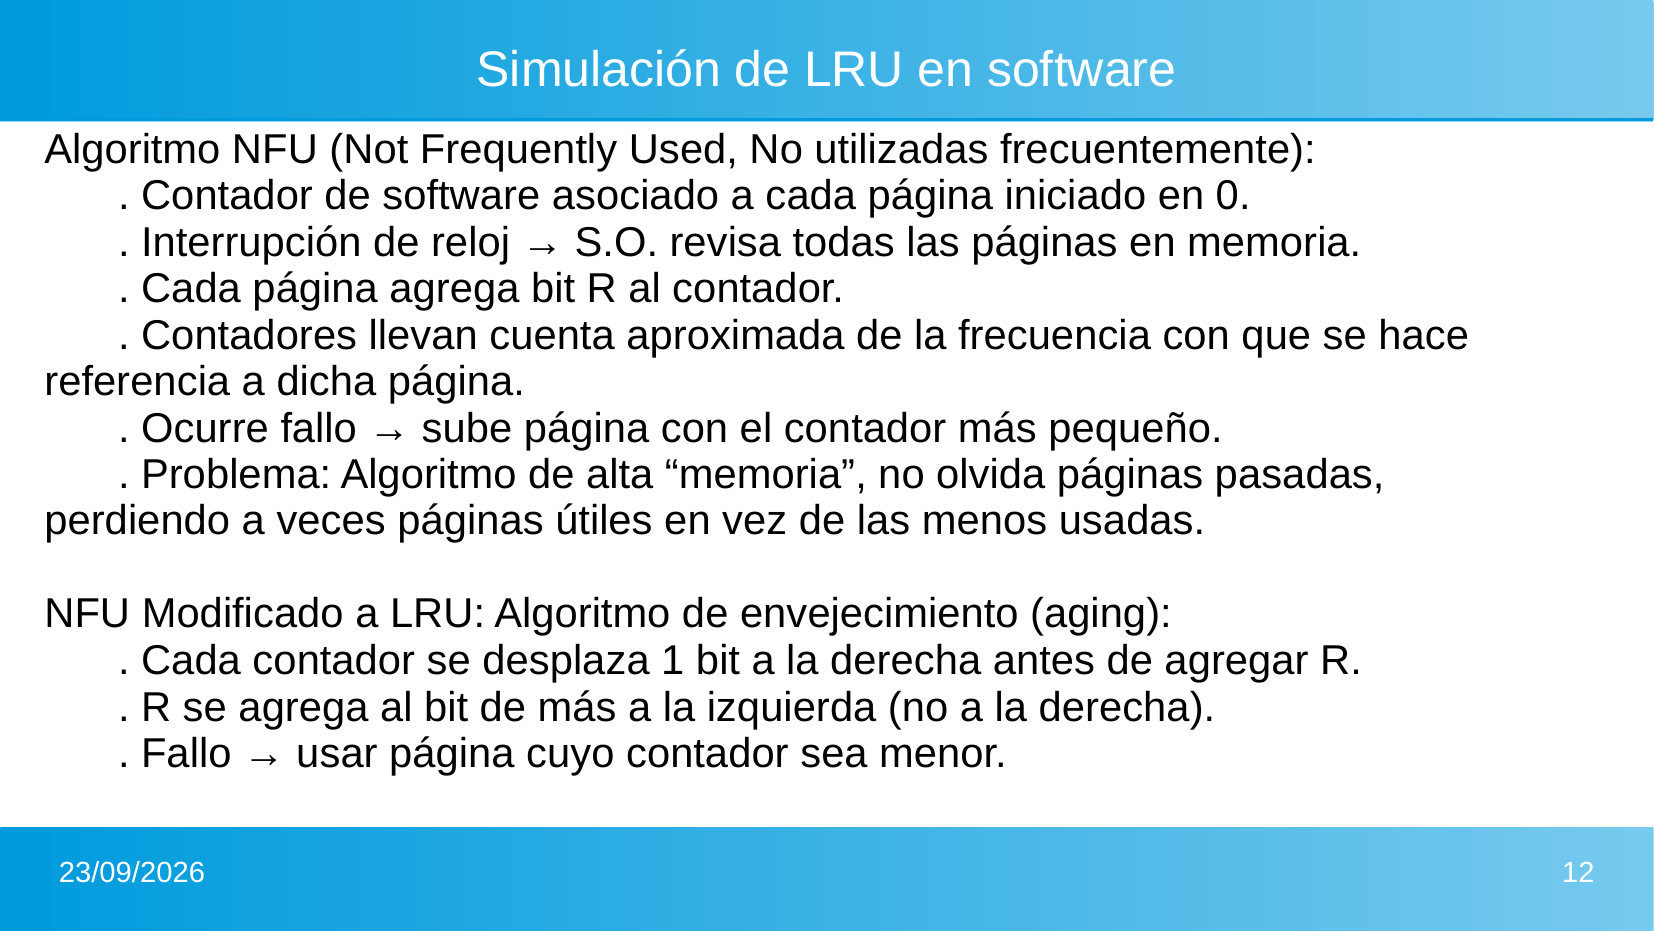

# Simulación de LRU en software
Algoritmo NFU (Not Frequently Used, No utilizadas frecuentemente):
	. Contador de software asociado a cada página iniciado en 0.
	. Interrupción de reloj → S.O. revisa todas las páginas en memoria.
	. Cada página agrega bit R al contador.
	. Contadores llevan cuenta aproximada de la frecuencia con que se hace 	referencia a dicha página.
	. Ocurre fallo → sube página con el contador más pequeño.
	. Problema: Algoritmo de alta “memoria”, no olvida páginas pasadas, 		perdiendo a veces páginas útiles en vez de las menos usadas.
NFU Modificado a LRU: Algoritmo de envejecimiento (aging):
	. Cada contador se desplaza 1 bit a la derecha antes de agregar R.
	. R se agrega al bit de más a la izquierda (no a la derecha).
	. Fallo → usar página cuyo contador sea menor.
12